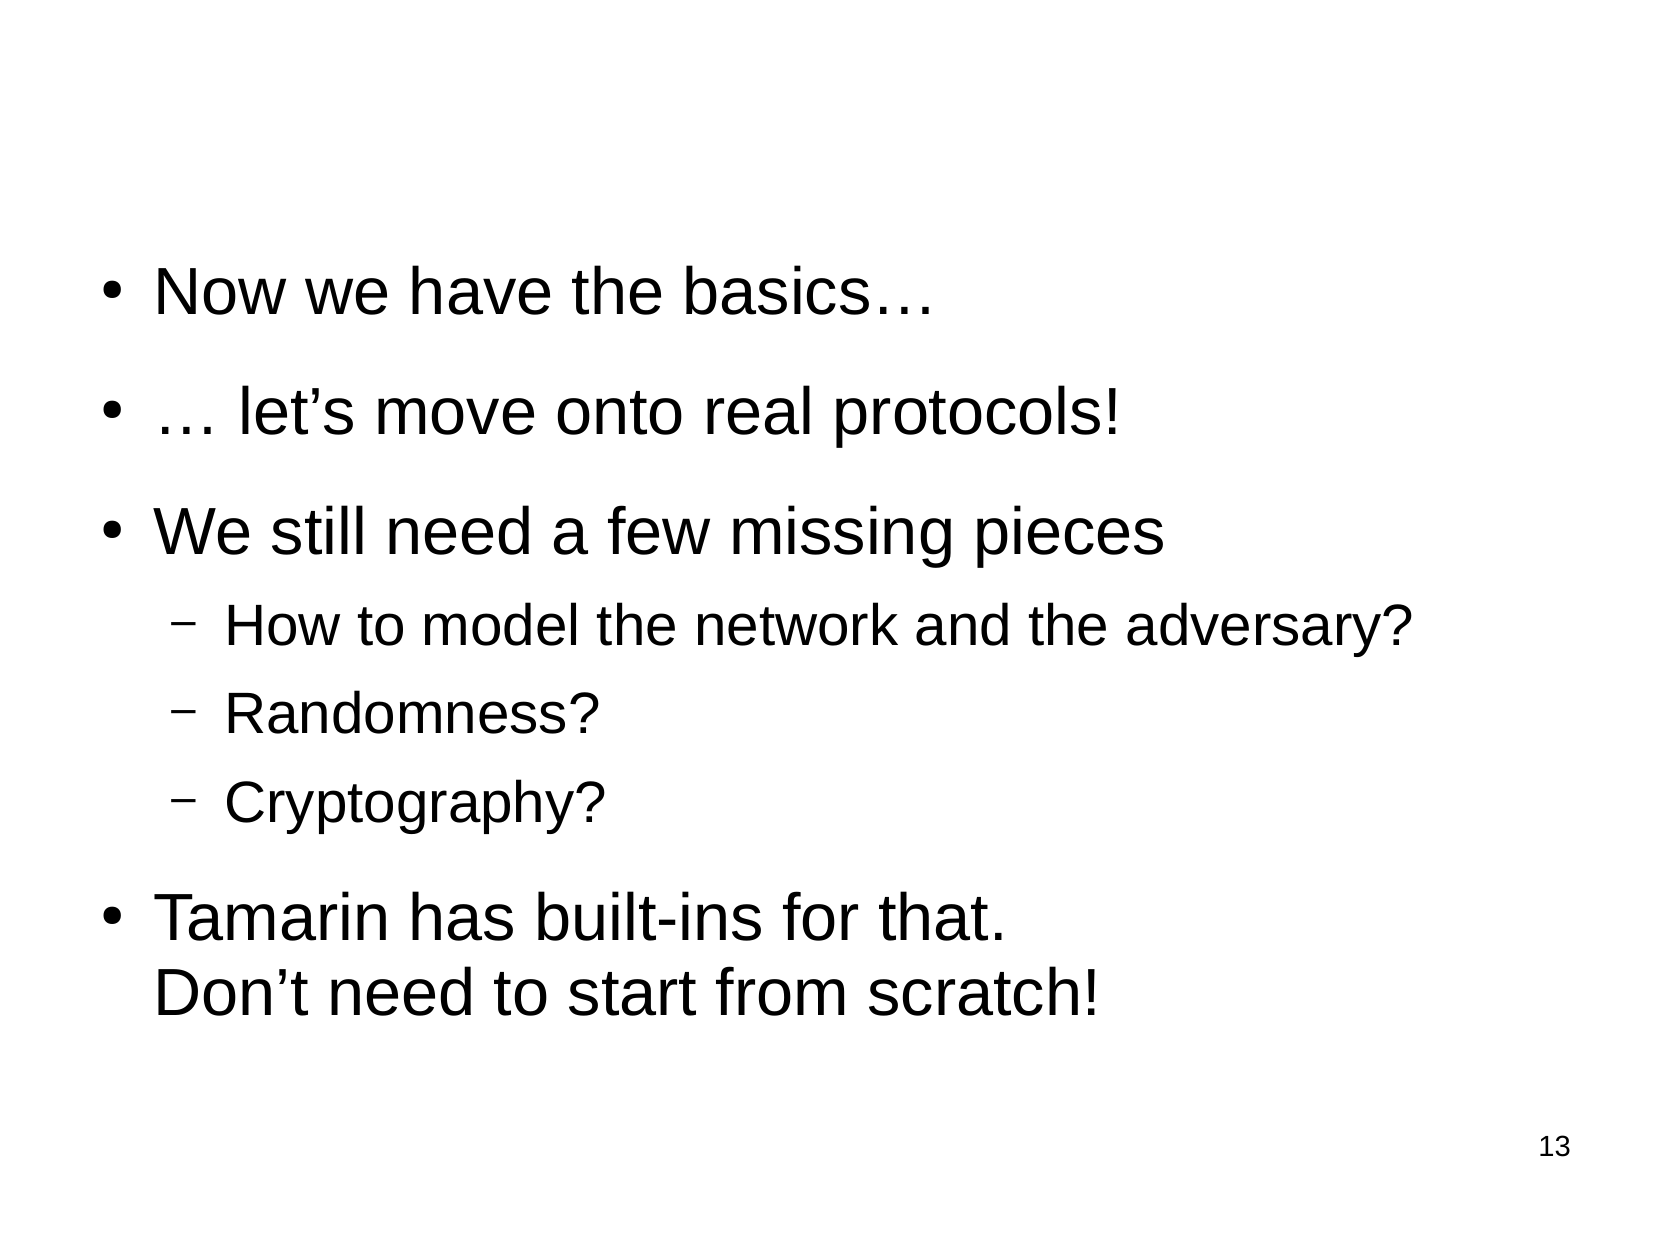

# Now we have the basics…
… let’s move onto real protocols!
We still need a few missing pieces
How to model the network and the adversary?
Randomness?
Cryptography?
Tamarin has built-ins for that.
Don’t need to start from scratch!
13